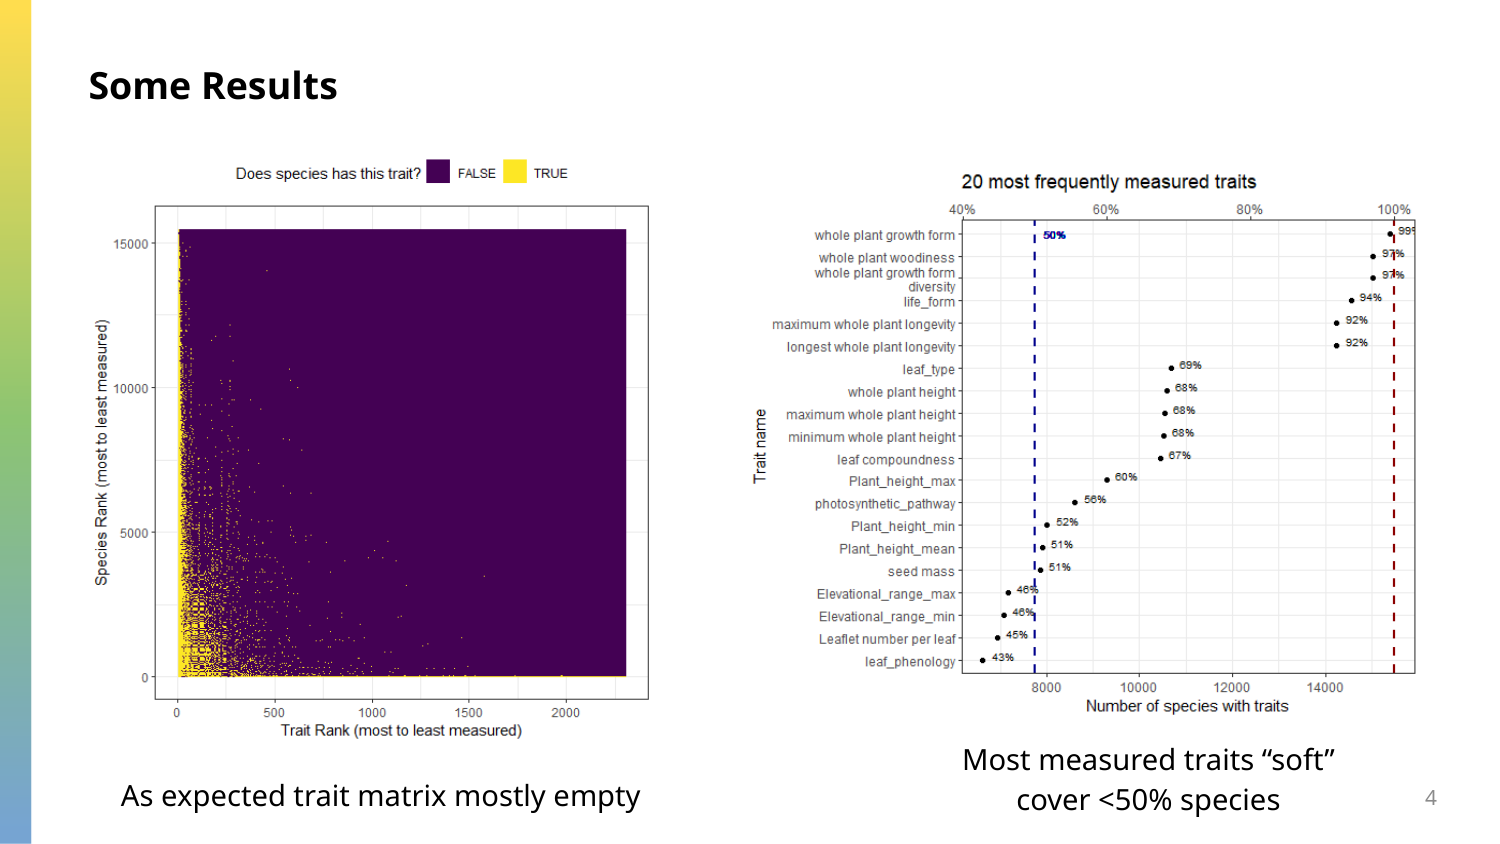

# Some Results
Most measured traits “soft”
cover <50% species
As expected trait matrix mostly empty